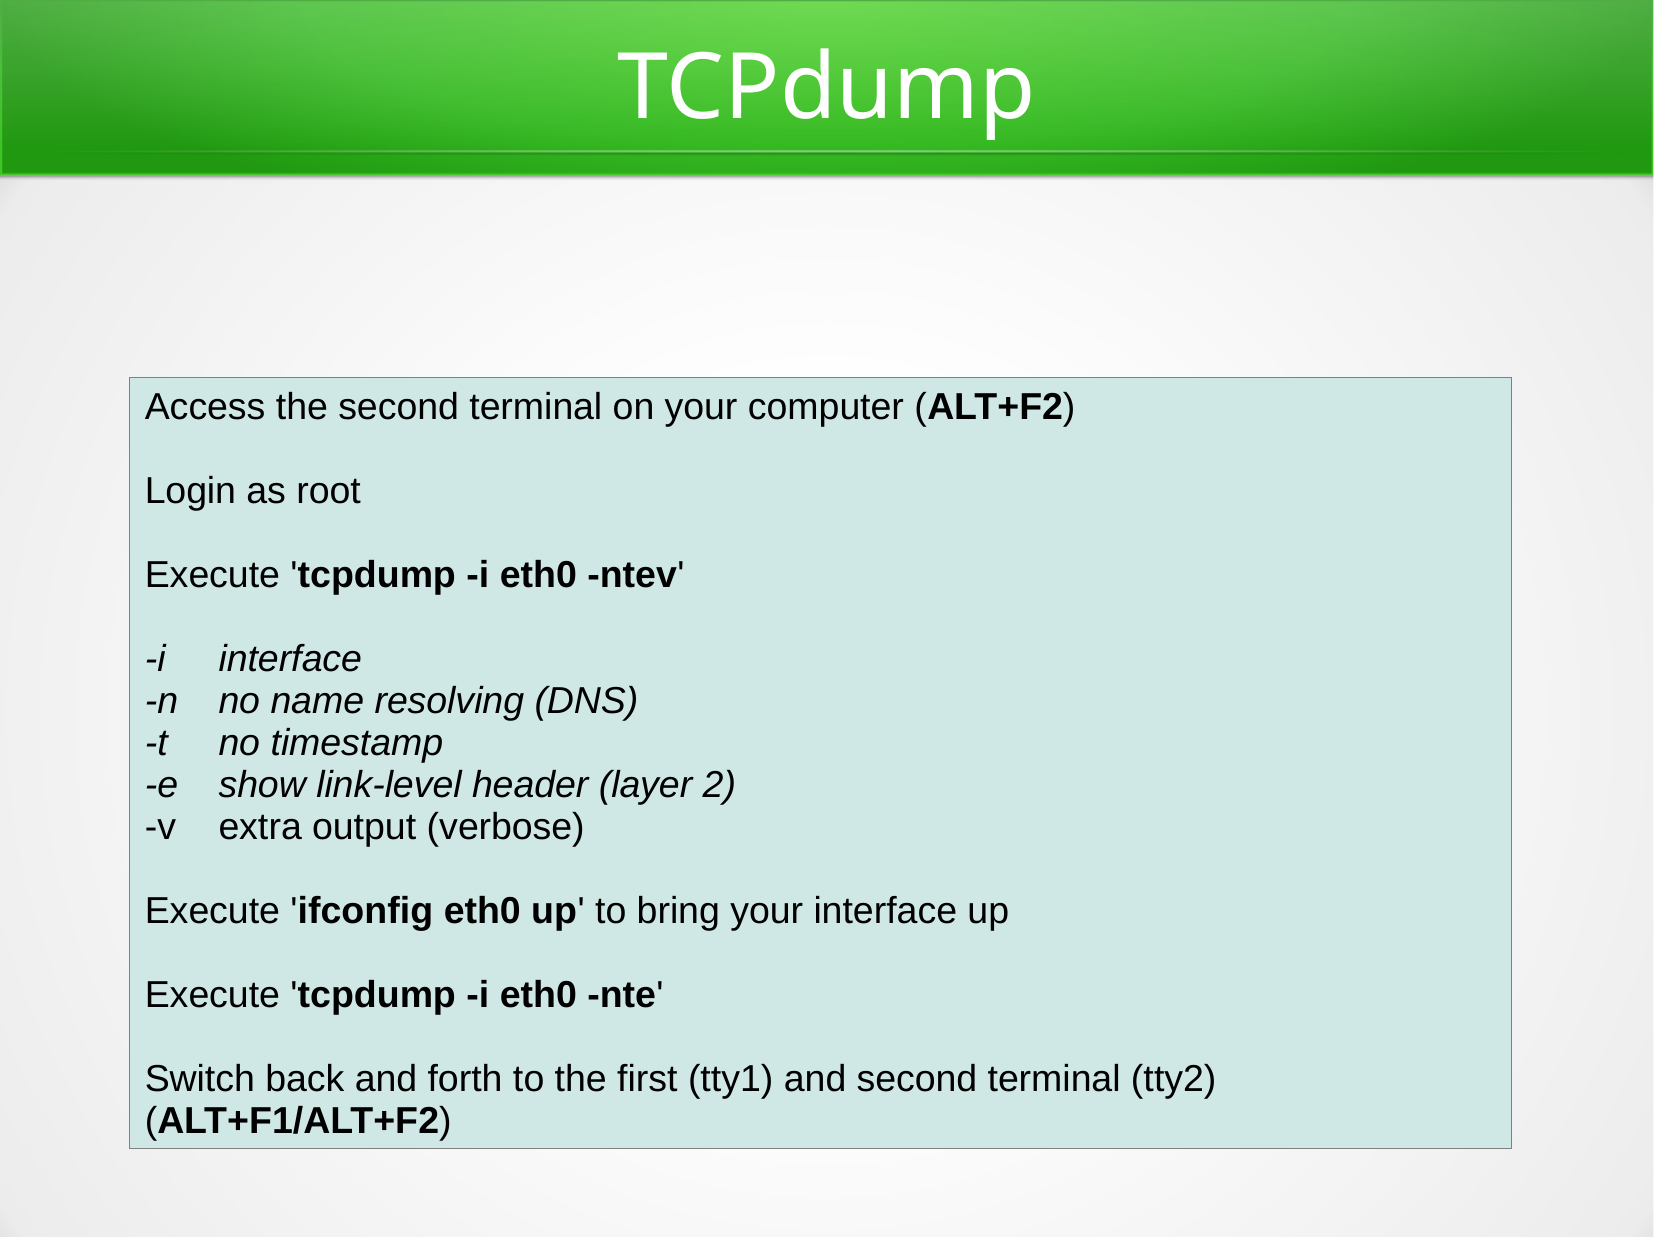

# TCPdump
Access the second terminal on your computer (ALT+F2)
Login as root
Execute 'tcpdump -i eth0 -ntev'
-i 	interface
-n 	no name resolving (DNS)
-t	no timestamp
-e	show link-level header (layer 2)
-v	extra output (verbose)
Execute 'ifconfig eth0 up' to bring your interface up
Execute 'tcpdump -i eth0 -nte'
Switch back and forth to the first (tty1) and second terminal (tty2) (ALT+F1/ALT+F2)